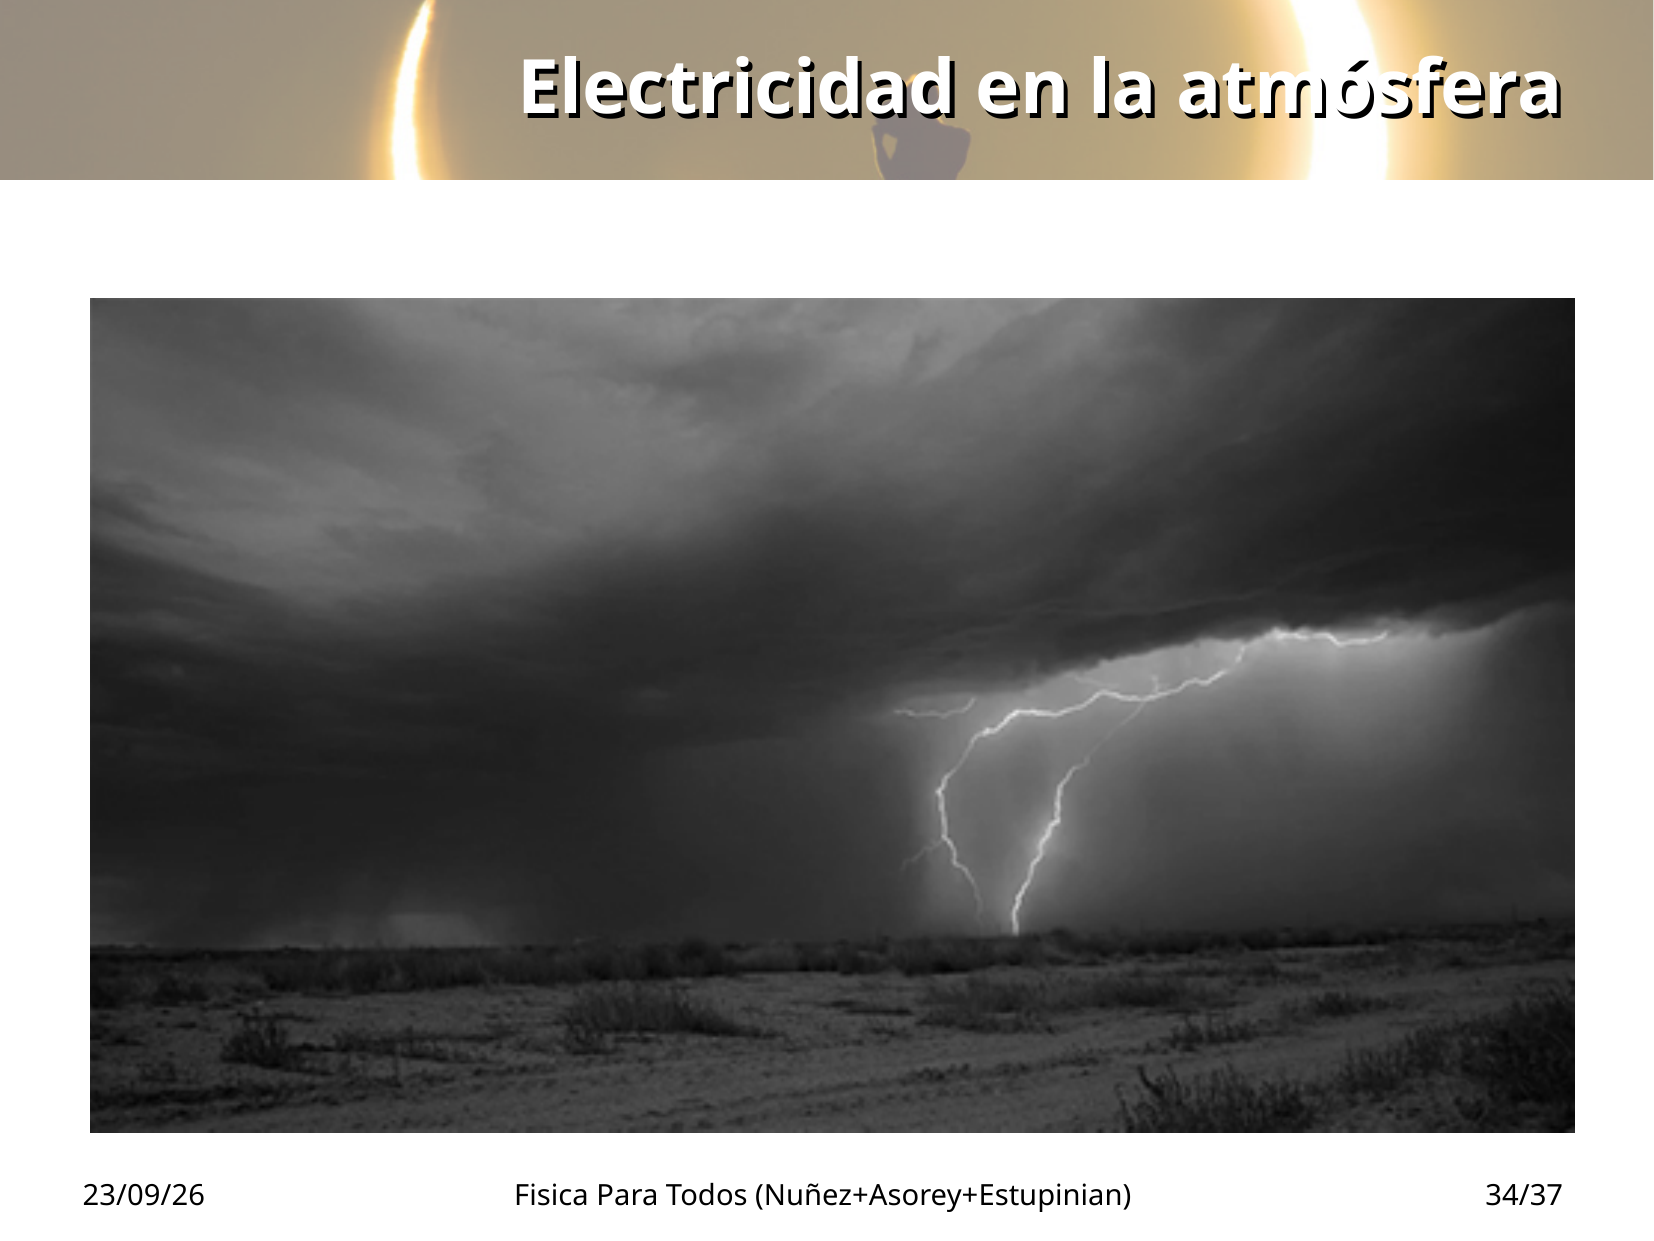

# Electricidad en la atmósfera
Fisica Para Todos (Nuñez+Asorey+Estupinian)
34